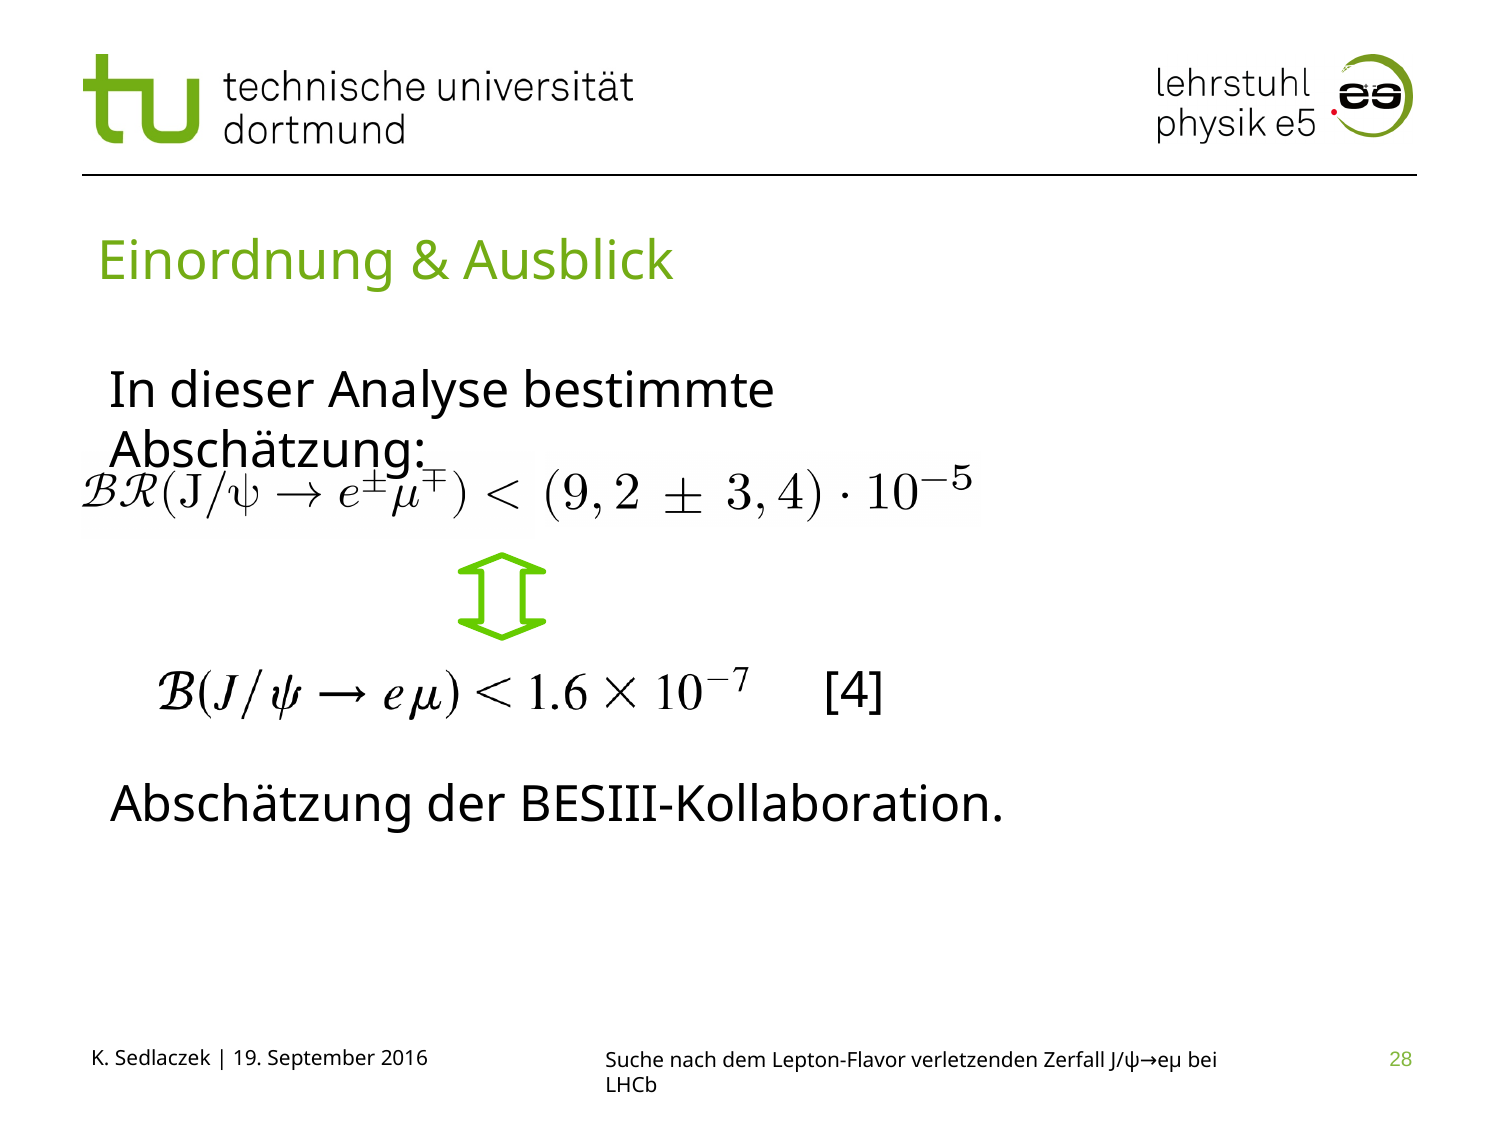

# Einordnung & Ausblick
In dieser Analyse bestimmte Abschätzung:
[4]
Abschätzung der BESIII-Kollaboration.
K. Sedlaczek | 19. September 2016
Suche nach dem Lepton-Flavor verletzenden Zerfall J/ψ→eµ bei LHCb